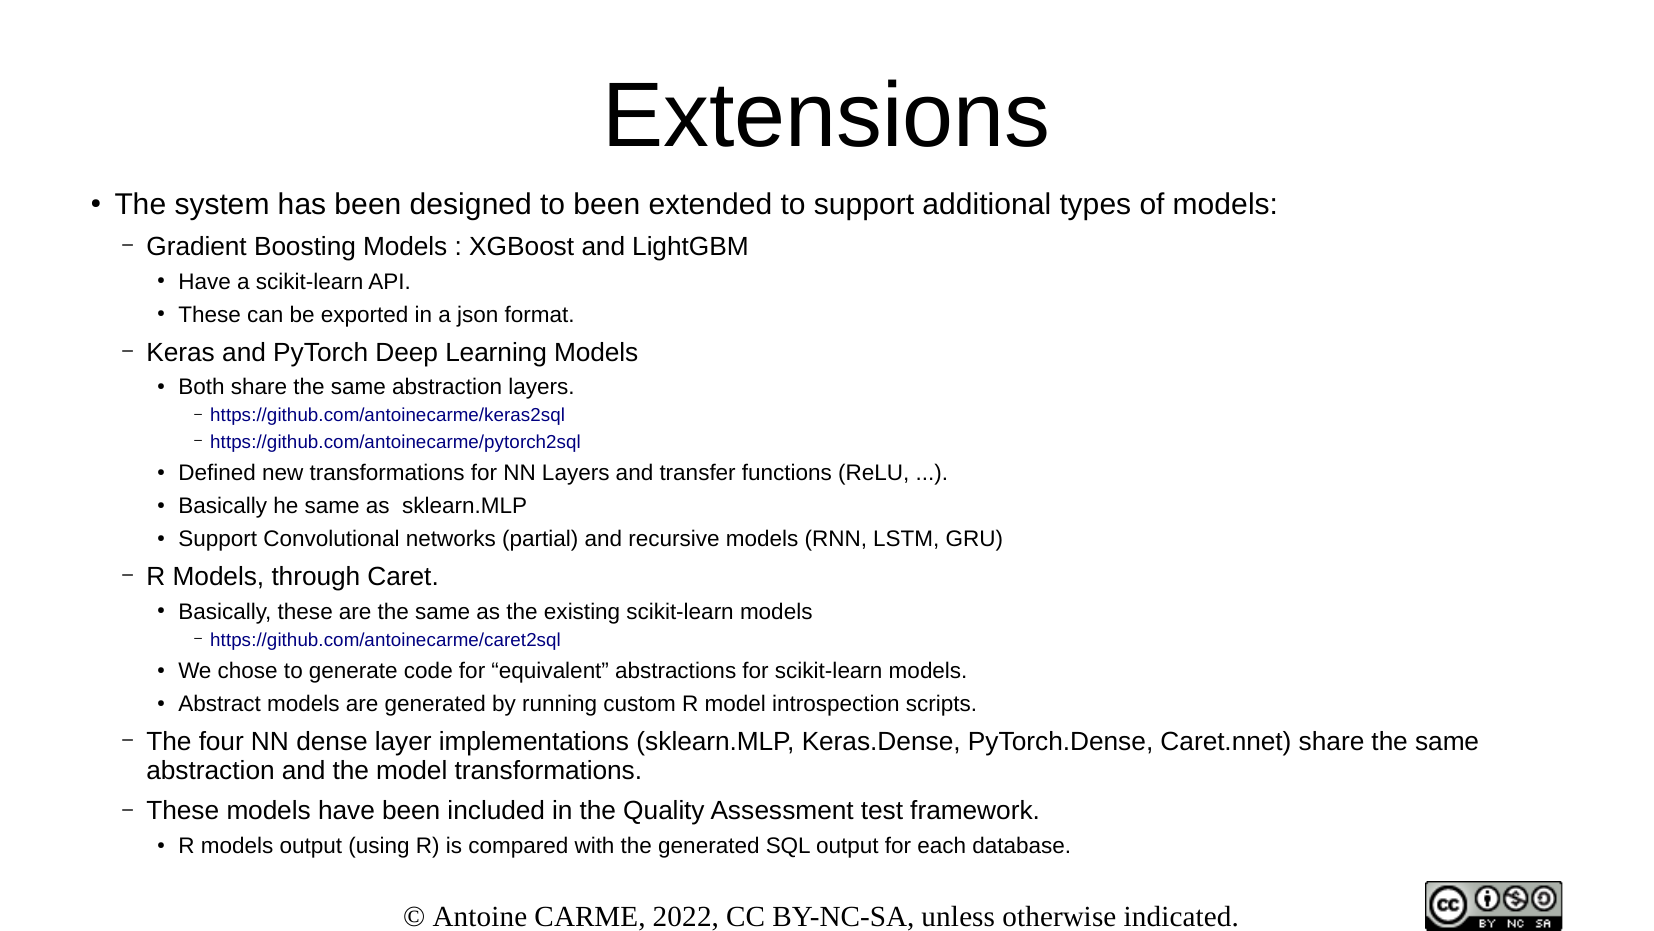

# Extensions
The system has been designed to been extended to support additional types of models:
Gradient Boosting Models : XGBoost and LightGBM
Have a scikit-learn API.
These can be exported in a json format.
Keras and PyTorch Deep Learning Models
Both share the same abstraction layers.
https://github.com/antoinecarme/keras2sql
https://github.com/antoinecarme/pytorch2sql
Defined new transformations for NN Layers and transfer functions (ReLU, ...).
Basically he same as sklearn.MLP
Support Convolutional networks (partial) and recursive models (RNN, LSTM, GRU)
R Models, through Caret.
Basically, these are the same as the existing scikit-learn models
https://github.com/antoinecarme/caret2sql
We chose to generate code for “equivalent” abstractions for scikit-learn models.
Abstract models are generated by running custom R model introspection scripts.
The four NN dense layer implementations (sklearn.MLP, Keras.Dense, PyTorch.Dense, Caret.nnet) share the same abstraction and the model transformations.
These models have been included in the Quality Assessment test framework.
R models output (using R) is compared with the generated SQL output for each database.